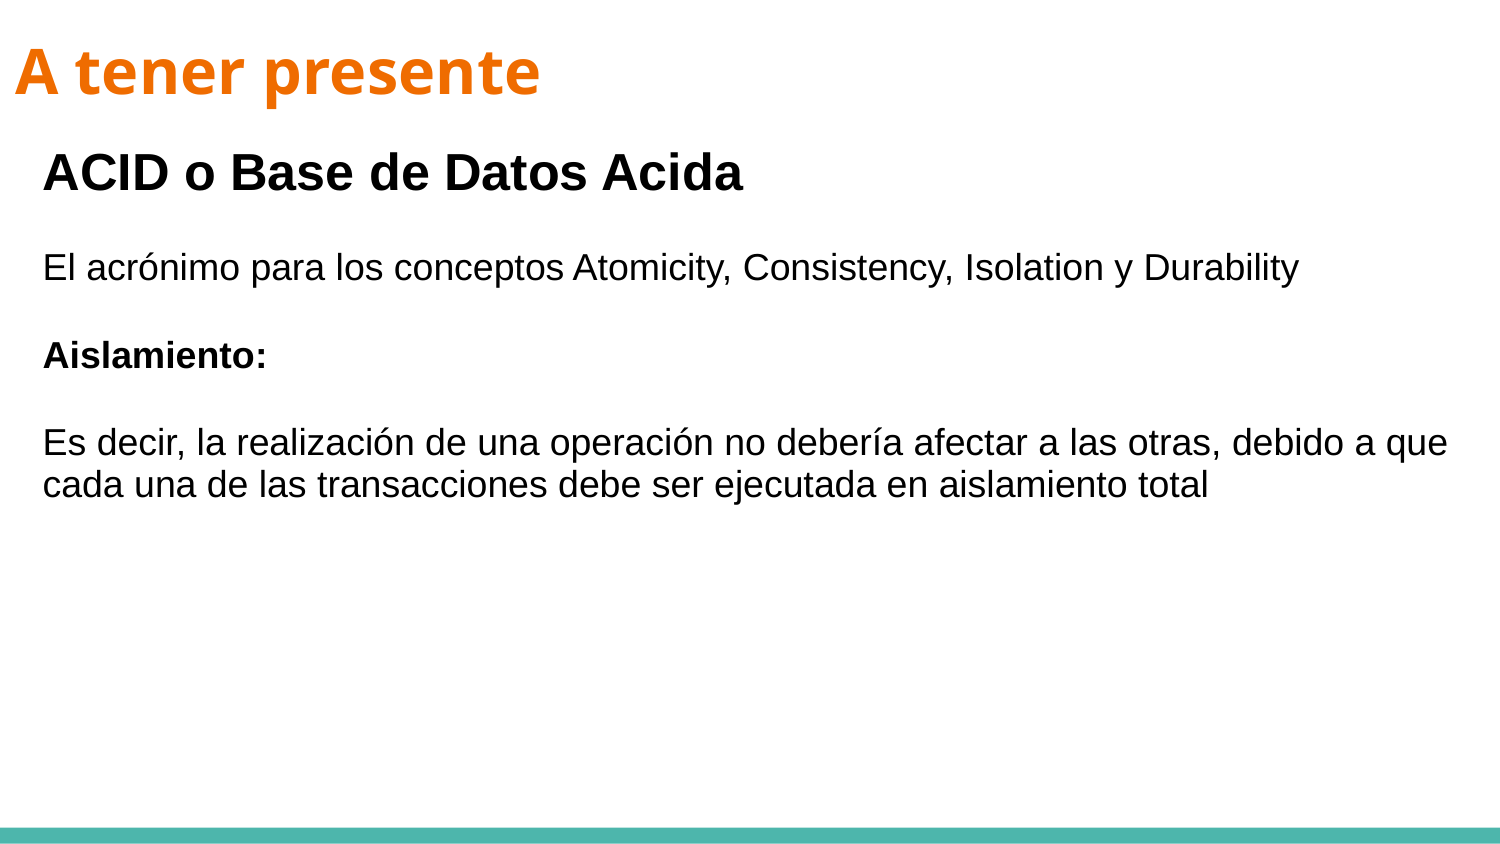

# A tener presente
ACID o Base de Datos Acida
El acrónimo para los conceptos Atomicity, Consistency, Isolation y Durability
Aislamiento:
Es decir, la realización de una operación no debería afectar a las otras, debido a que cada una de las transacciones debe ser ejecutada en aislamiento total